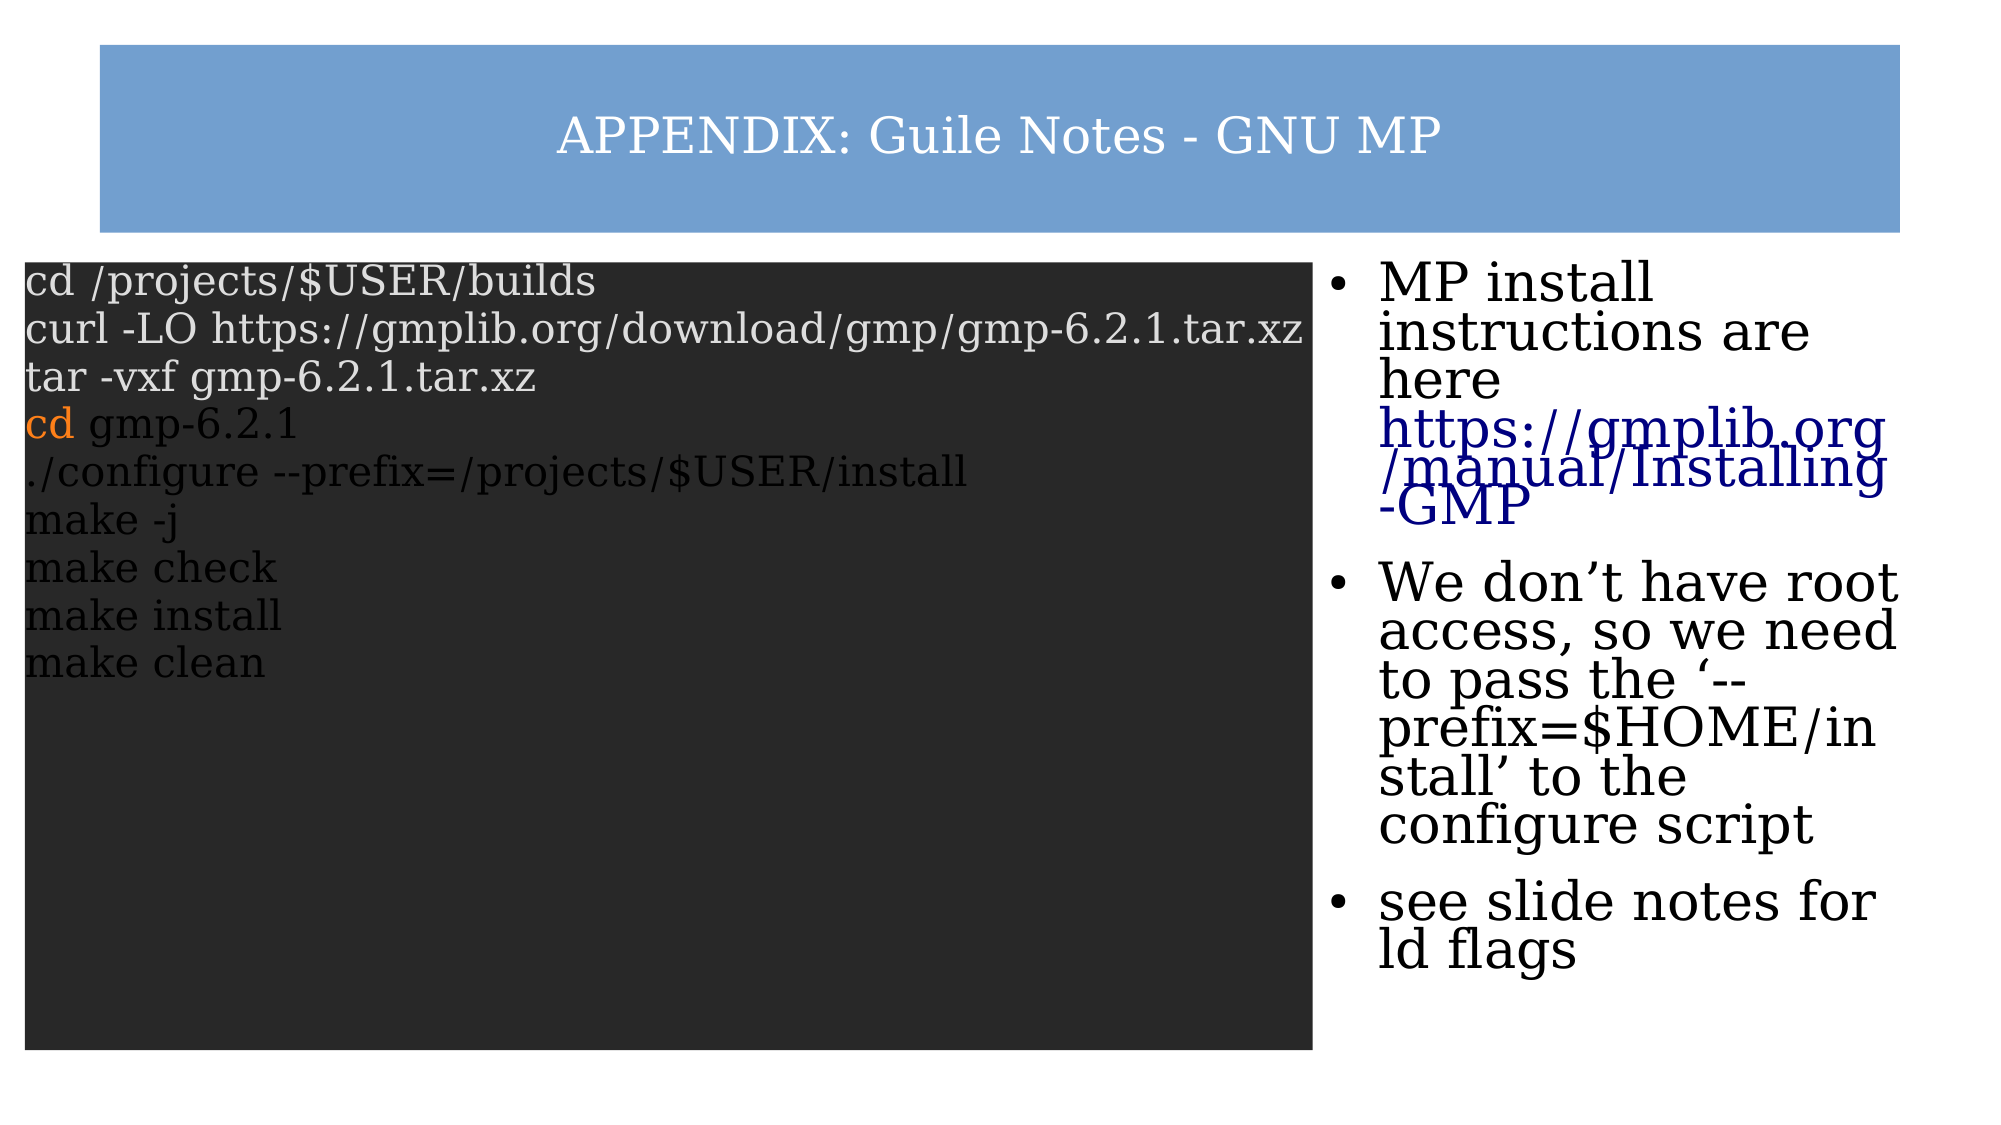

# APPENDIX: Guile Notes - GNU MP
cd /projects/$USER/builds
curl -LO https://gmplib.org/download/gmp/gmp-6.2.1.tar.xz
tar -vxf gmp-6.2.1.tar.xz
cd gmp-6.2.1
./configure --prefix=/projects/$USER/install
make -j
make check
make install
make clean
MP install instructions are here https://gmplib.org/manual/Installing-GMP
We don’t have root access, so we need to pass the ‘--prefix=$HOME/install’ to the configure script
see slide notes for ld flags